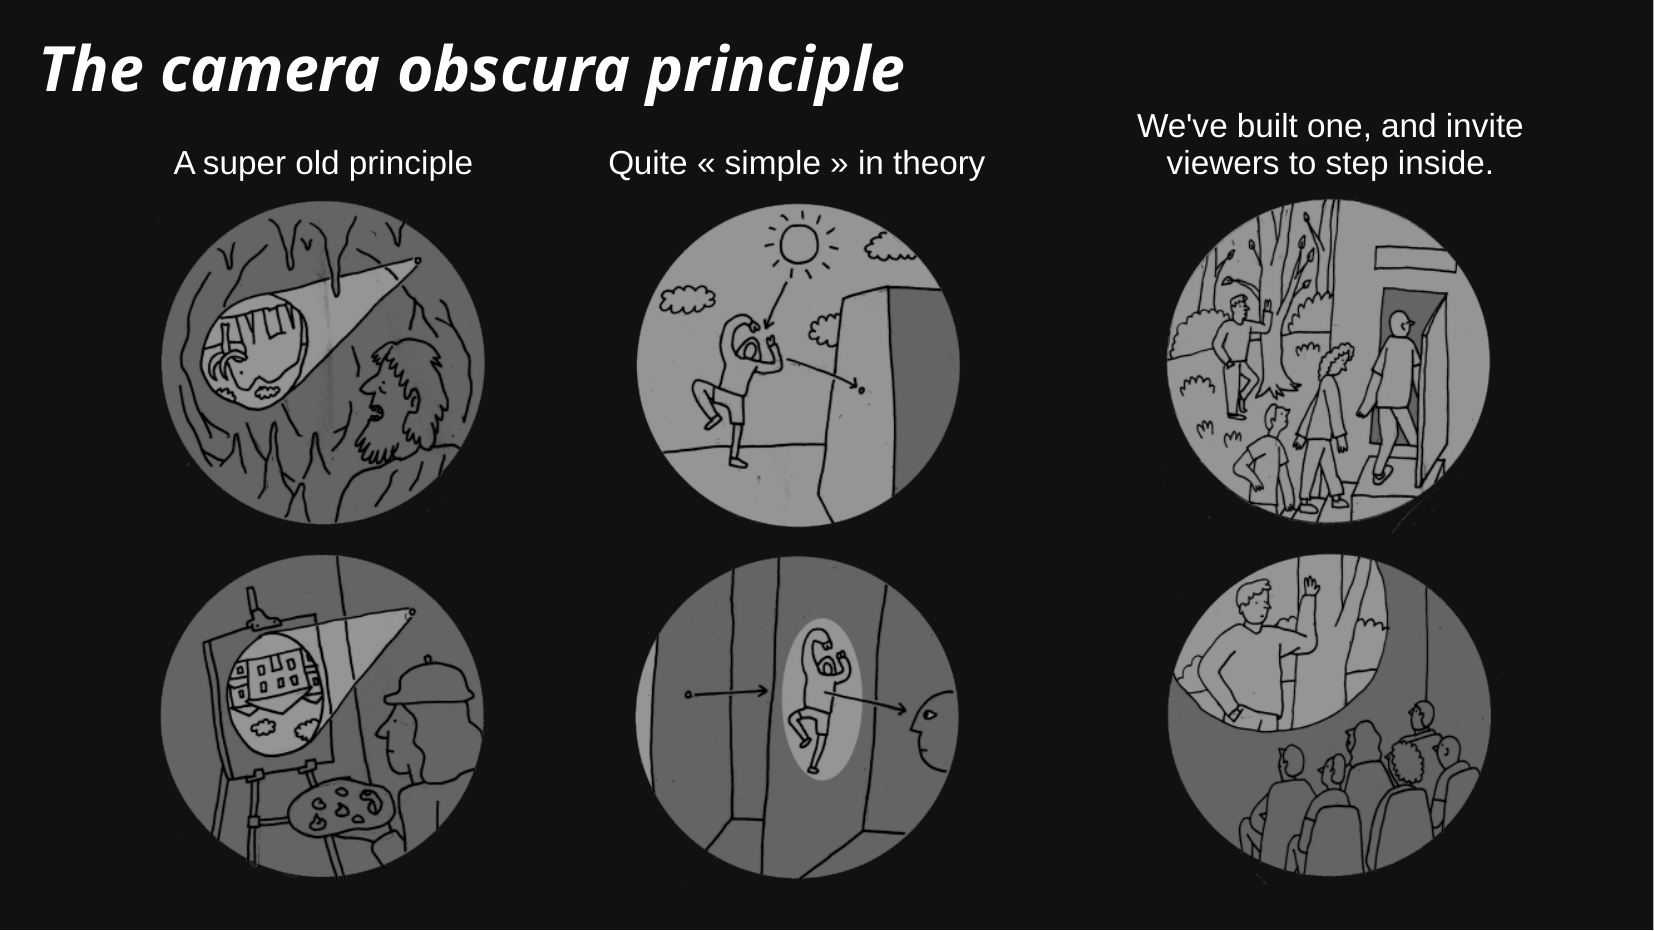

The camera obscura principle
We've built one, and invite viewers to step inside.
A super old principle
Quite « simple » in theory